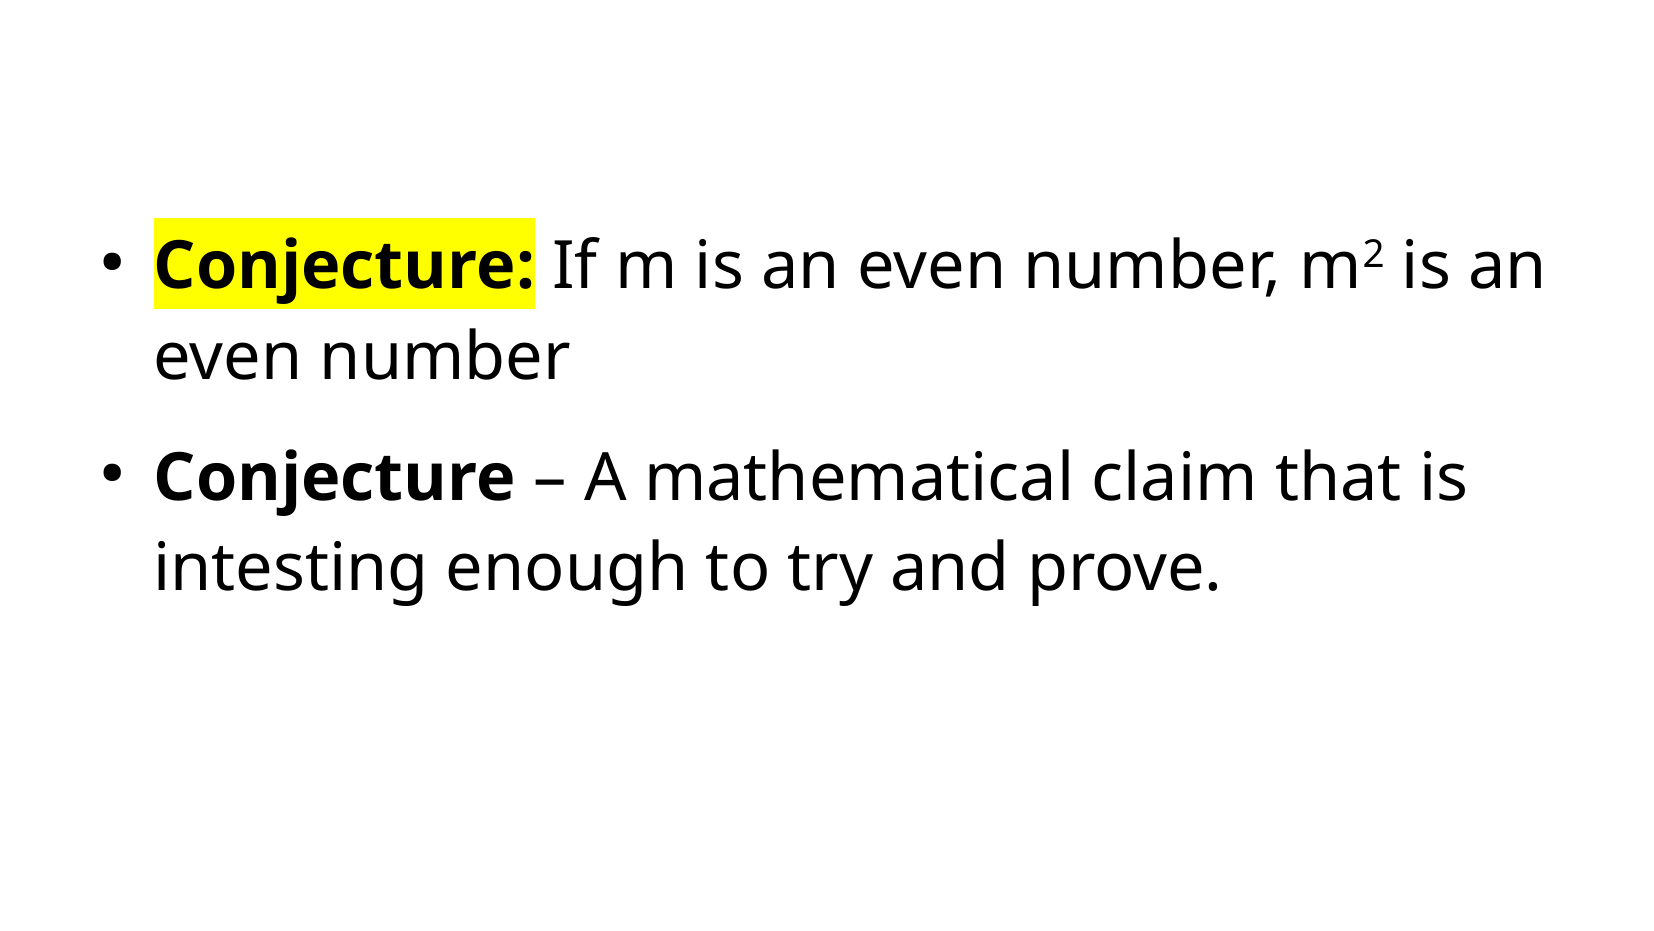

#
Conjecture: If m is an even number, m2 is an even number
Conjecture – A mathematical claim that is intesting enough to try and prove.